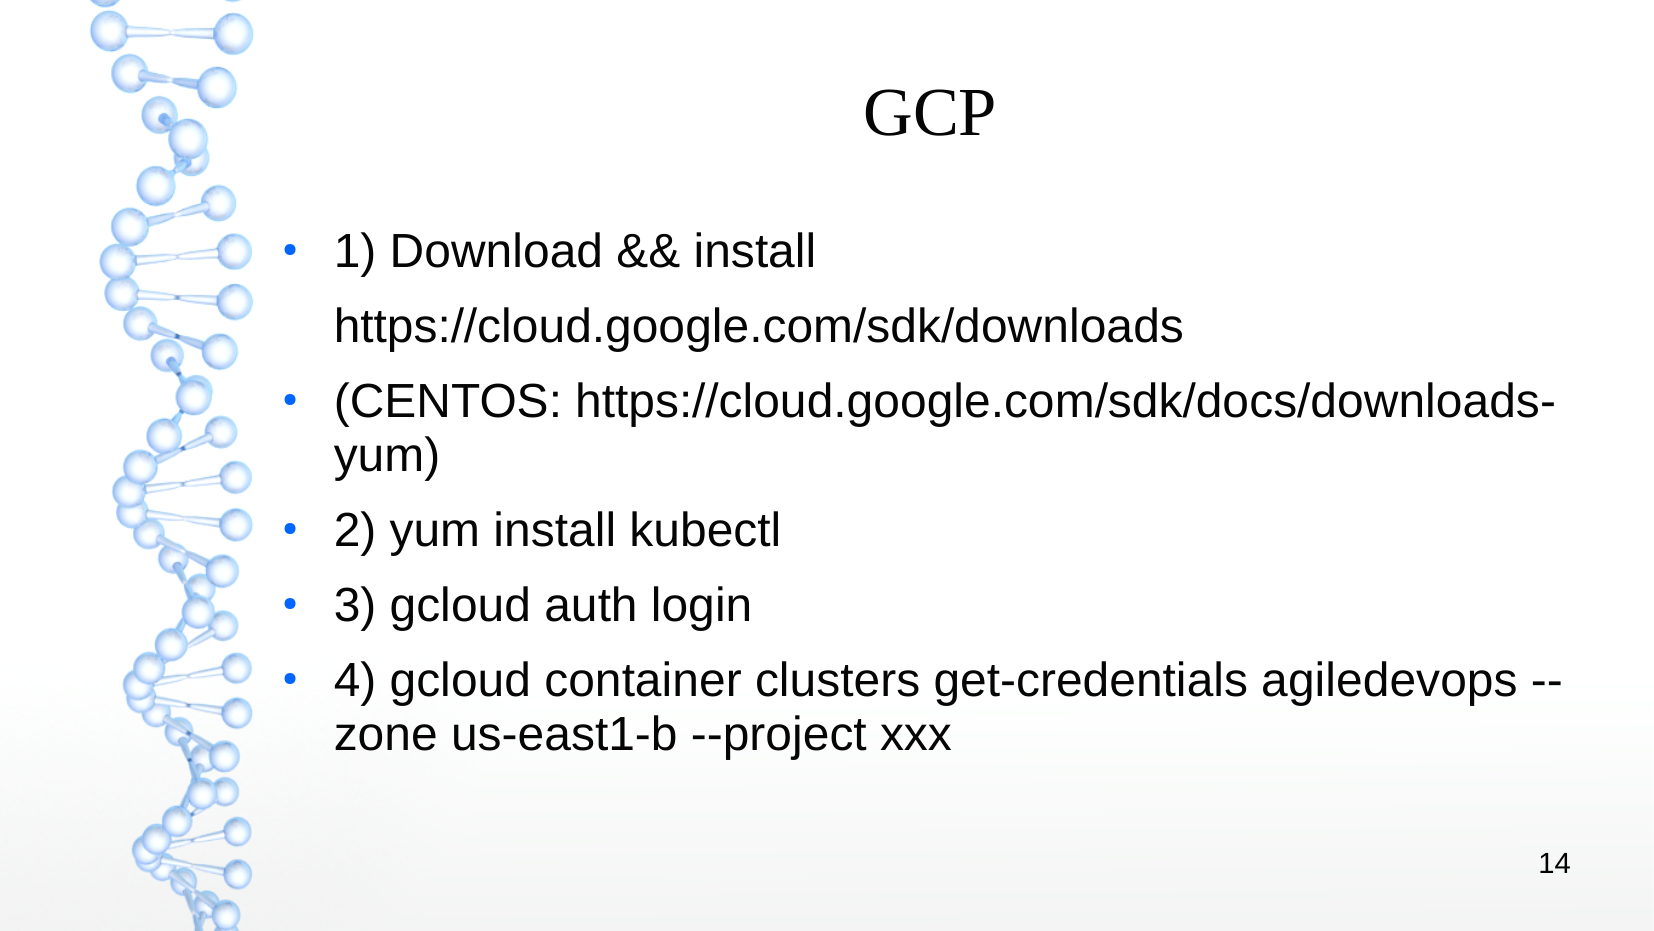

# GCP
1) Download && install
https://cloud.google.com/sdk/downloads
(CENTOS: https://cloud.google.com/sdk/docs/downloads-yum)
2) yum install kubectl
3) gcloud auth login
4) gcloud container clusters get-credentials agiledevops --zone us-east1-b --project xxx
14